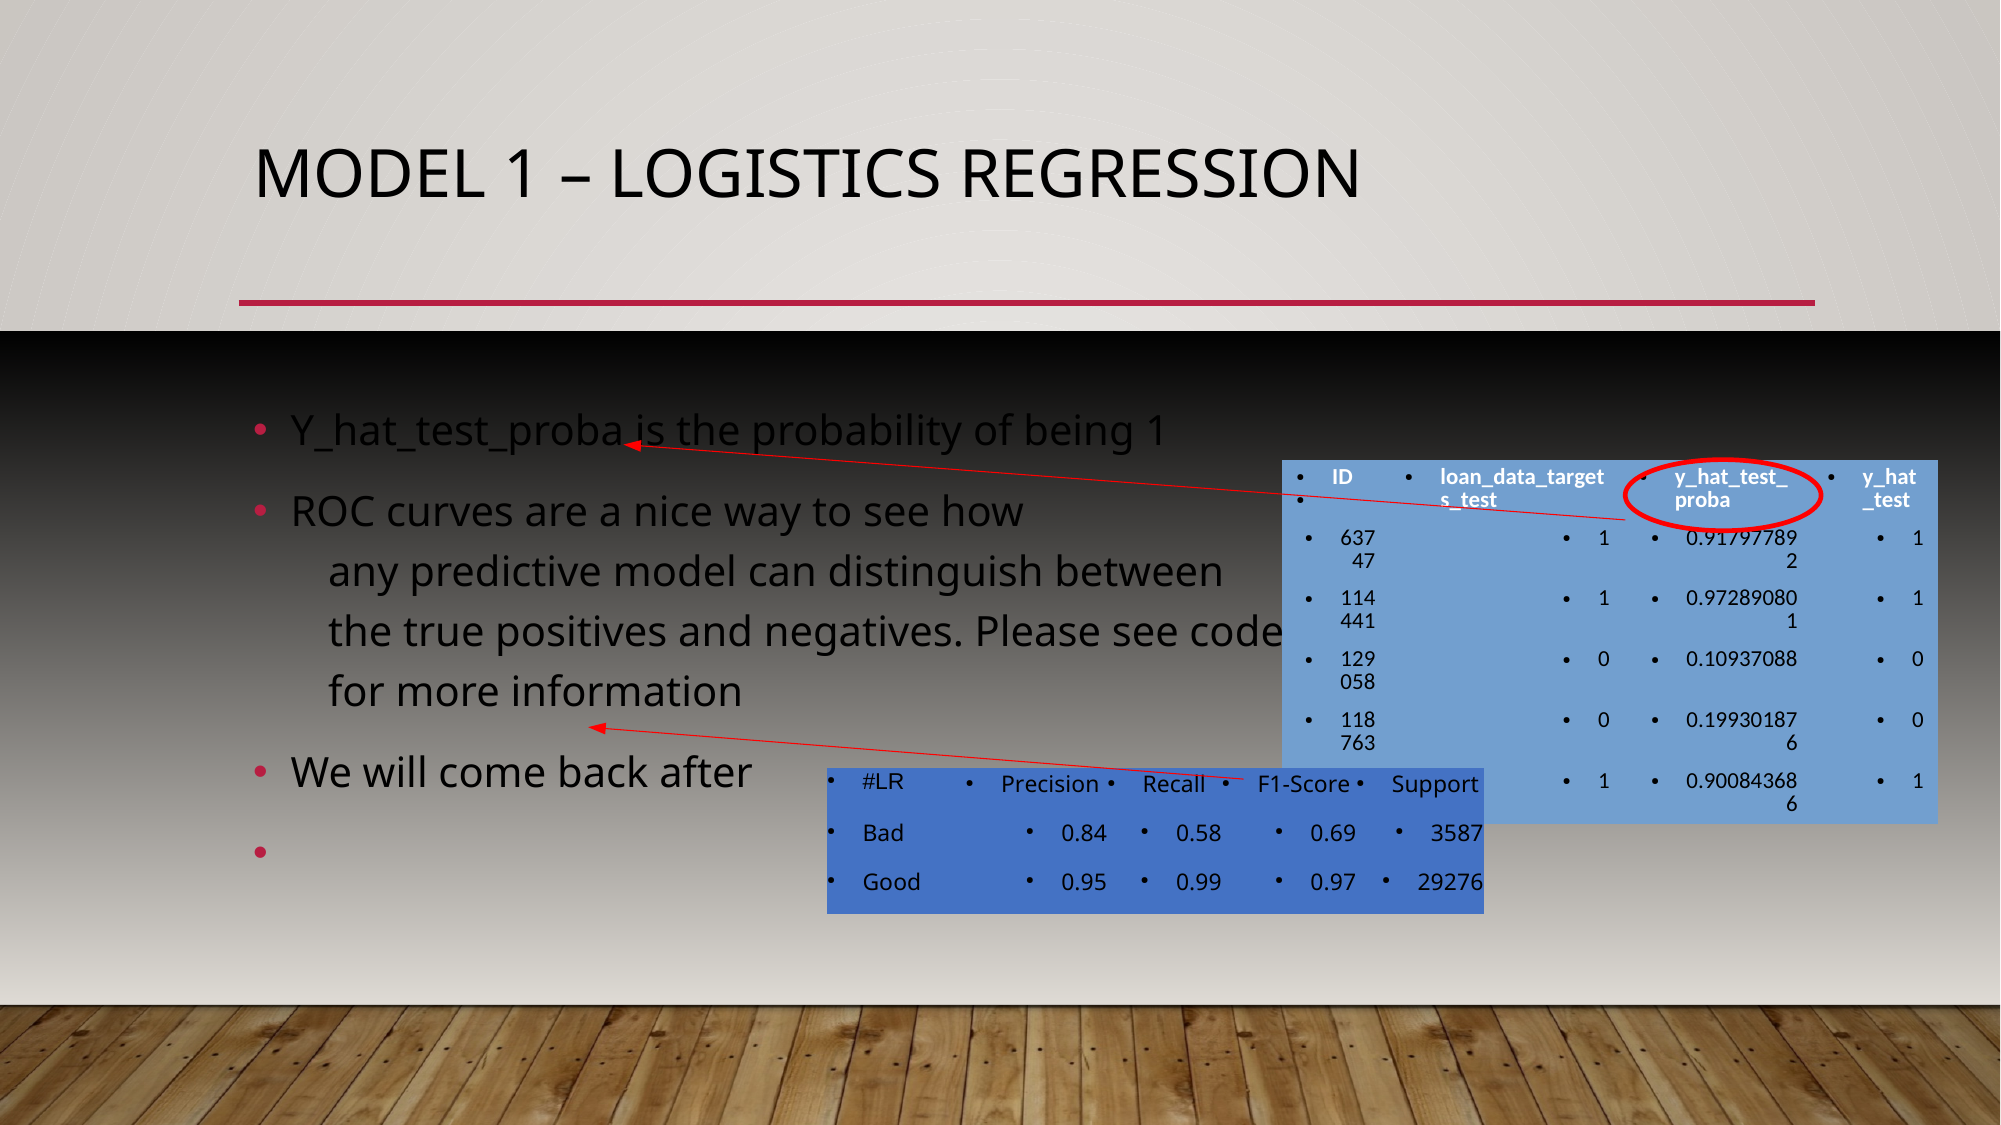

# Model 1 – logistics regression
Y_hat_test_proba is the probability of being 1
ROC curves are a nice way to see how any predictive model can distinguish between the true positives and negatives. Please see code for more information
We will come back after
| ID | loan\_data\_targets\_test | y\_hat\_test\_proba | y\_hat\_test |
| --- | --- | --- | --- |
| 63747 | 1 | 0.917977892 | 1 |
| 114441 | 1 | 0.972890801 | 1 |
| 129058 | 0 | 0.10937088 | 0 |
| 118763 | 0 | 0.199301876 | 0 |
| 137489 | 1 | 0.900843686 | 1 |
| #LR | Precision | Recall | F1-Score | Support |
| --- | --- | --- | --- | --- |
| Bad | 0.84 | 0.58 | 0.69 | 3587 |
| Good | 0.95 | 0.99 | 0.97 | 29276 |